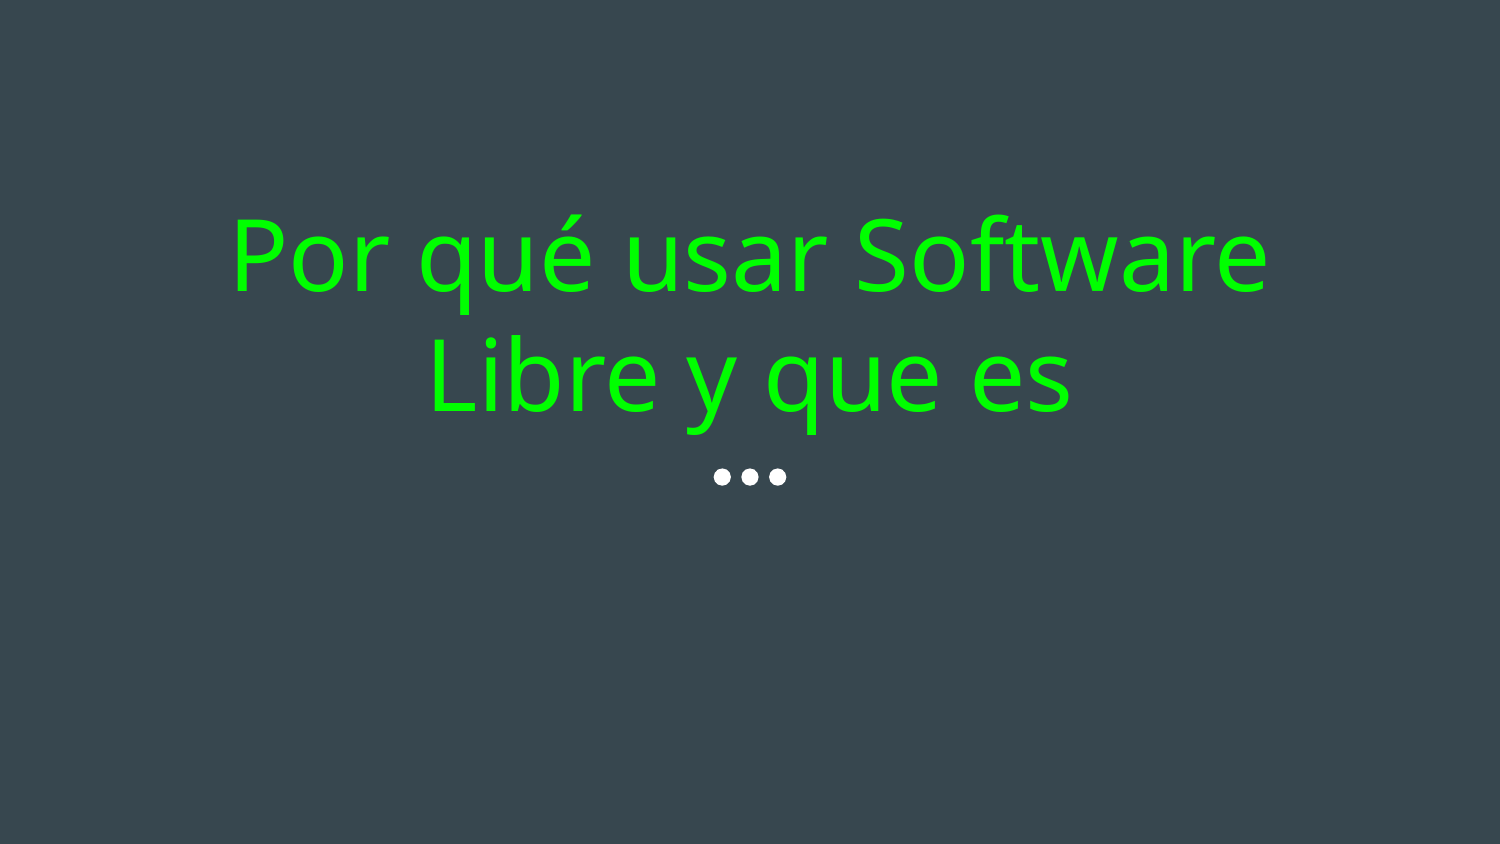

# Por qué usar Software Libre y que es